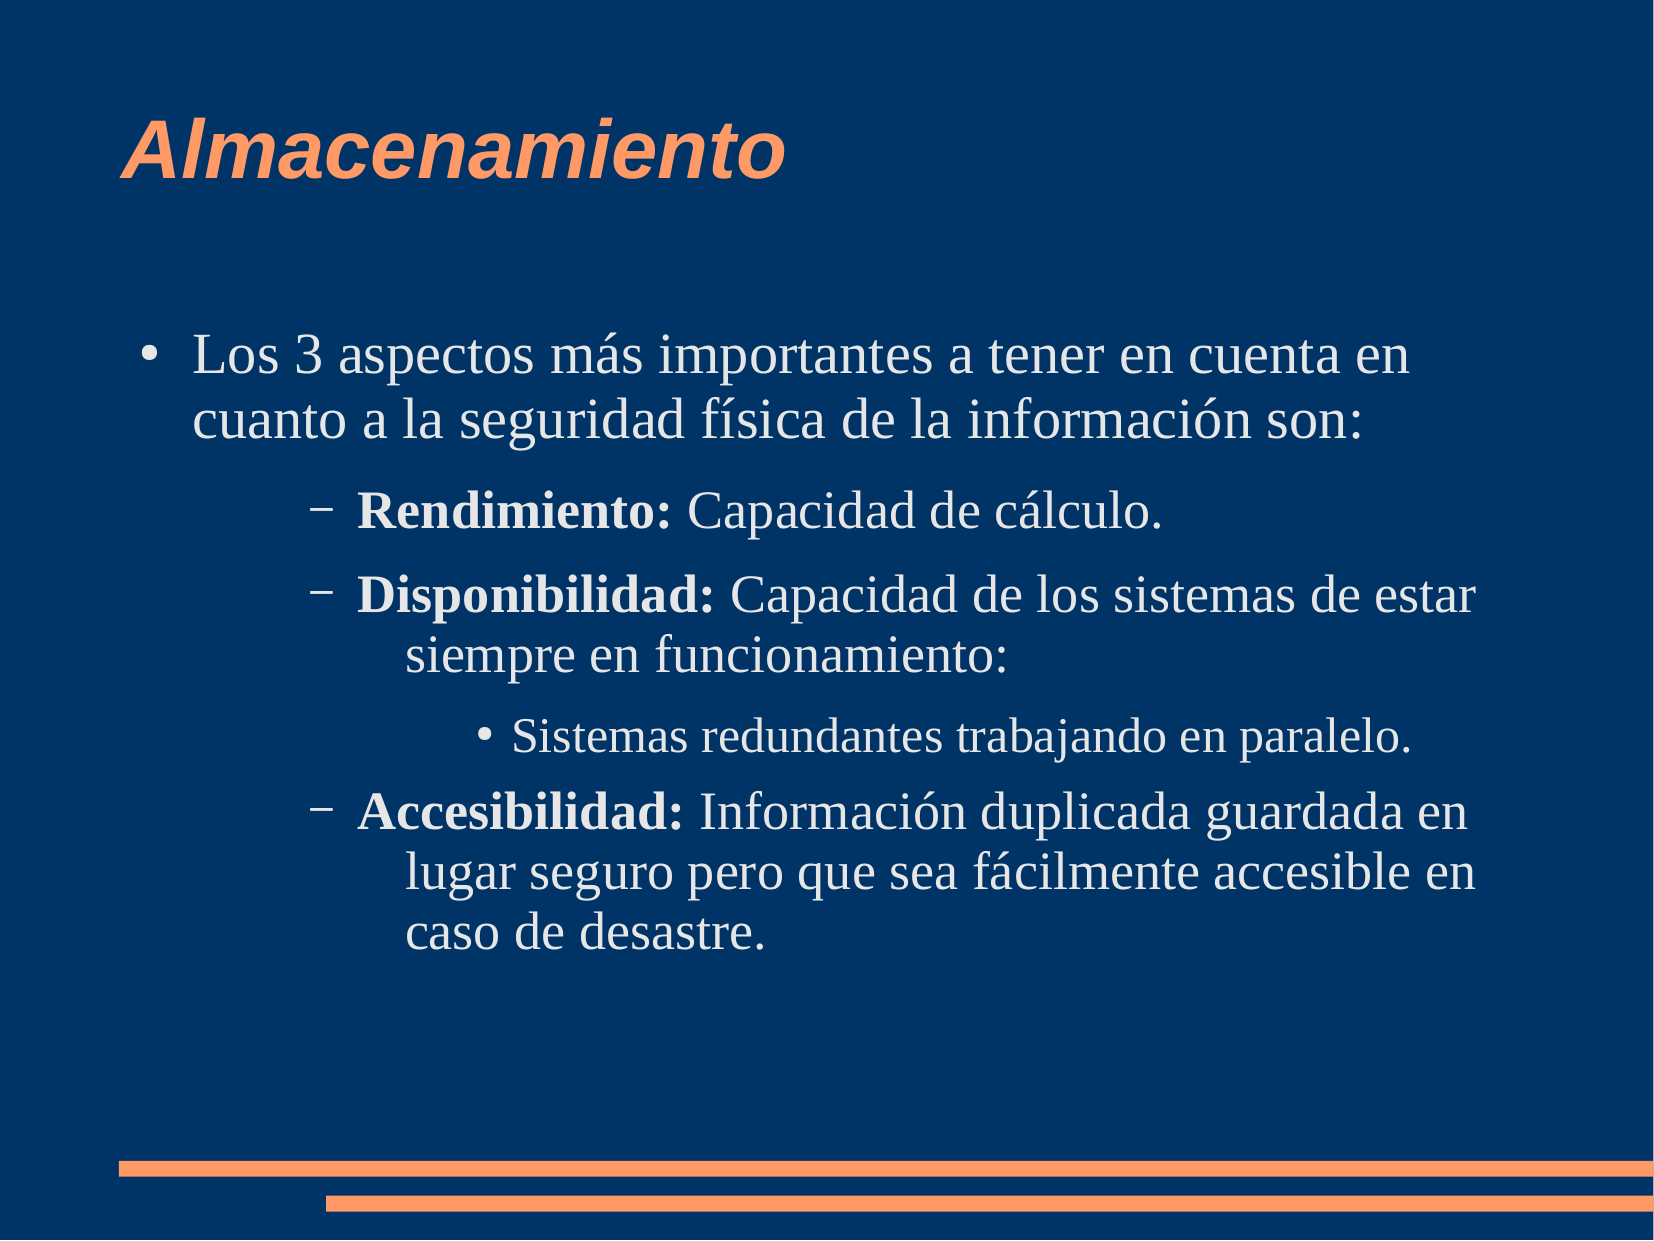

# Almacenamiento
Los 3 aspectos más importantes a tener en cuenta en cuanto a la seguridad física de la información son:
Rendimiento: Capacidad de cálculo.
Disponibilidad: Capacidad de los sistemas de estar siempre en funcionamiento:
Sistemas redundantes trabajando en paralelo.
Accesibilidad: Información duplicada guardada en lugar seguro pero que sea fácilmente accesible en caso de desastre.